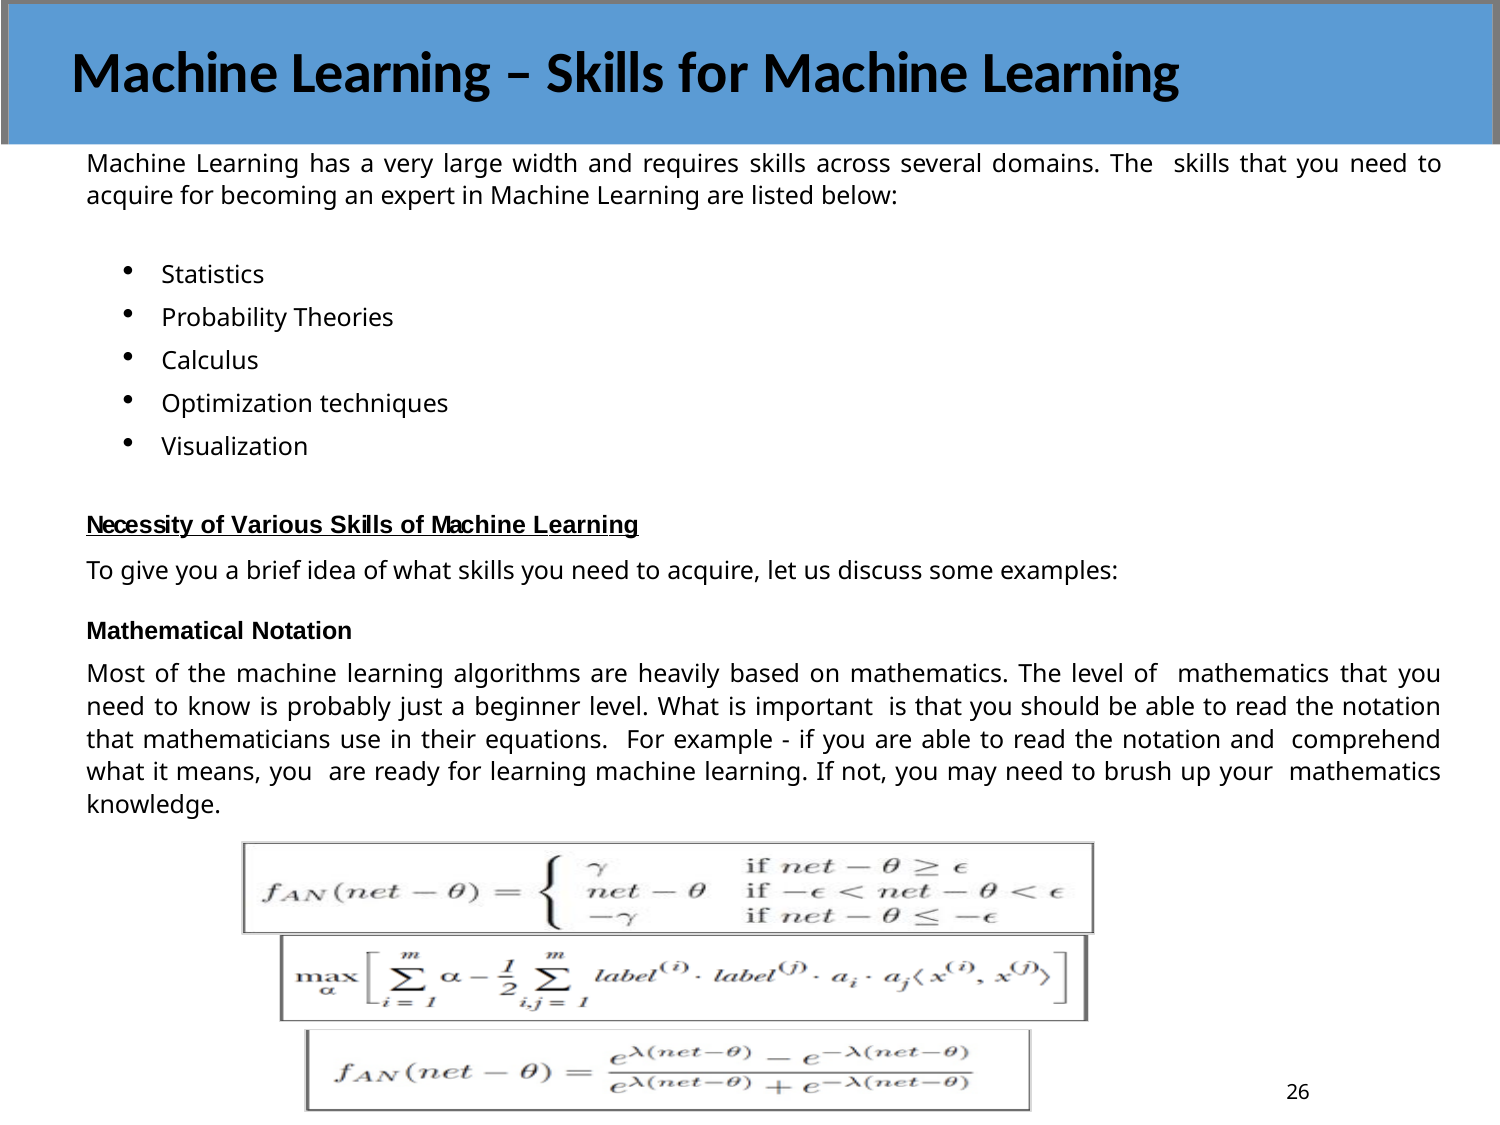

# Machine Learning – Skills for Machine Learning
Machine Learning
Machine Learning has a very large width and requires skills across several domains. The skills that you need to acquire for becoming an expert in Machine Learning are listed below:
Statistics
Probability Theories
Calculus
Optimization techniques
Visualization
Necessity of Various Skills of Machine Learning
To give you a brief idea of what skills you need to acquire, let us discuss some examples:
Mathematical Notation
Most of the machine learning algorithms are heavily based on mathematics. The level of mathematics that you need to know is probably just a beginner level. What is important is that you should be able to read the notation that mathematicians use in their equations. For example - if you are able to read the notation and comprehend what it means, you are ready for learning machine learning. If not, you may need to brush up your mathematics knowledge.
26